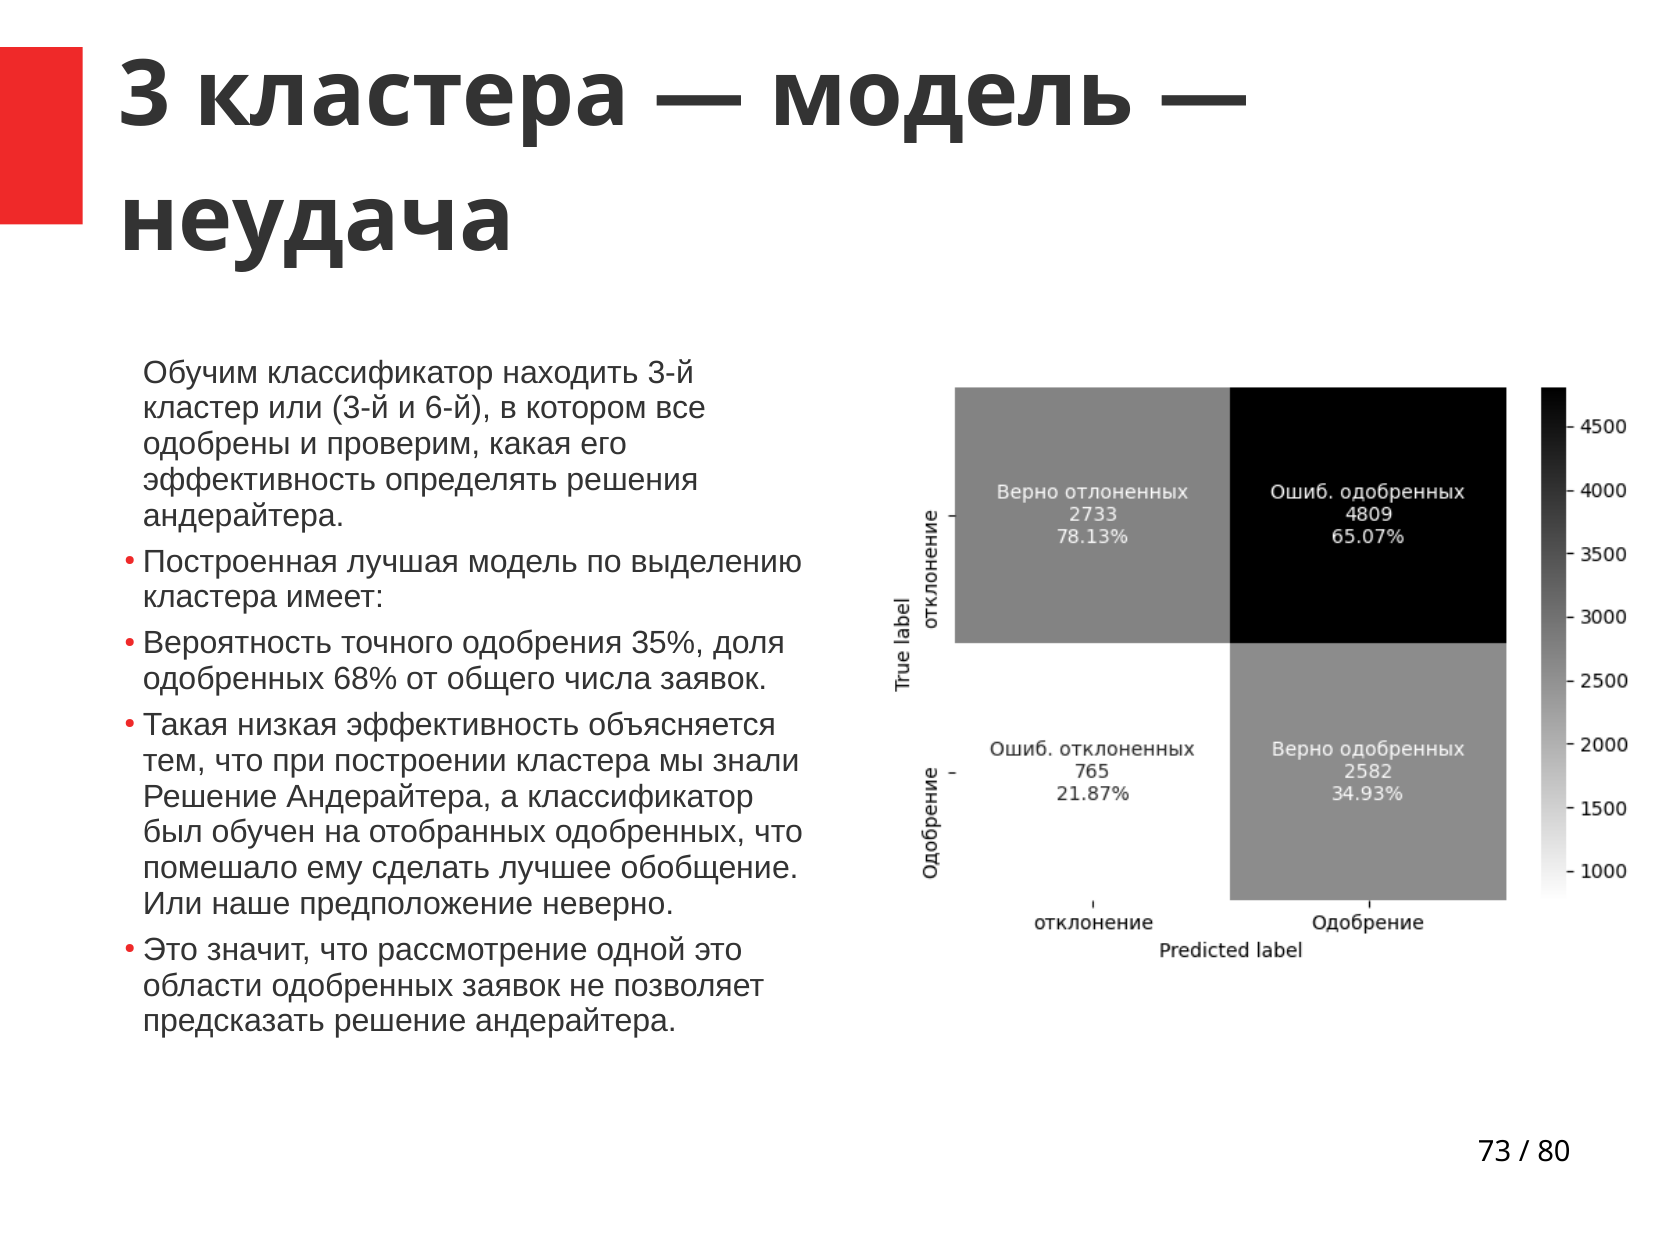

# 3 кластера — модель — неудача
Обучим классификатор находить 3-й кластер или (3-й и 6-й), в котором все одобрены и проверим, какая его эффективность определять решения андерайтера.
Построенная лучшая модель по выделению кластера имеет:
Вероятность точного одобрения 35%, доля одобренных 68% от общего числа заявок.
Такая низкая эффективность объясняется тем, что при построении кластера мы знали Решение Андерайтера, а классификатор был обучен на отобранных одобренных, что помешало ему сделать лучшее обобщение. Или наше предположение неверно.
Это значит, что рассмотрение одной это области одобренных заявок не позволяет предсказать решение андерайтера.
73